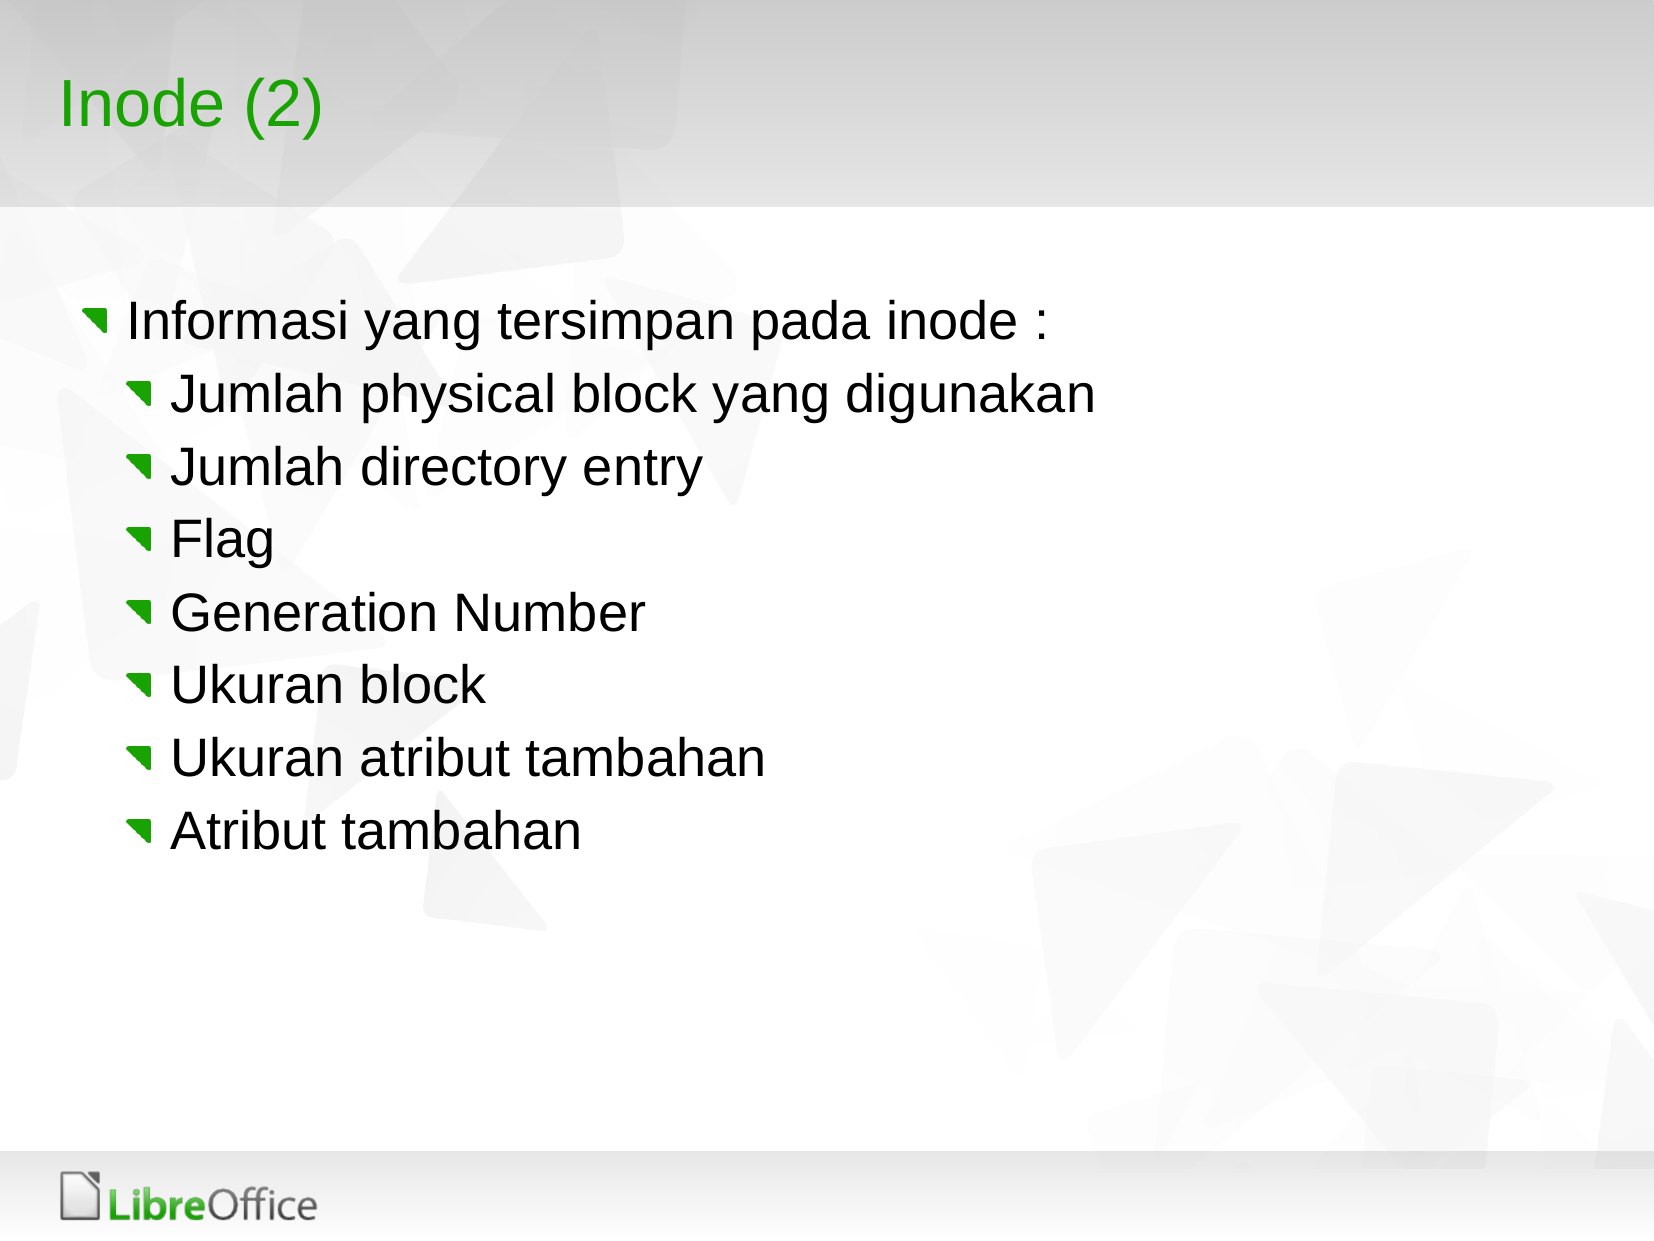

# Inode (2)
Informasi yang tersimpan pada inode :
Jumlah physical block yang digunakan
Jumlah directory entry
Flag
Generation Number
Ukuran block
Ukuran atribut tambahan
Atribut tambahan